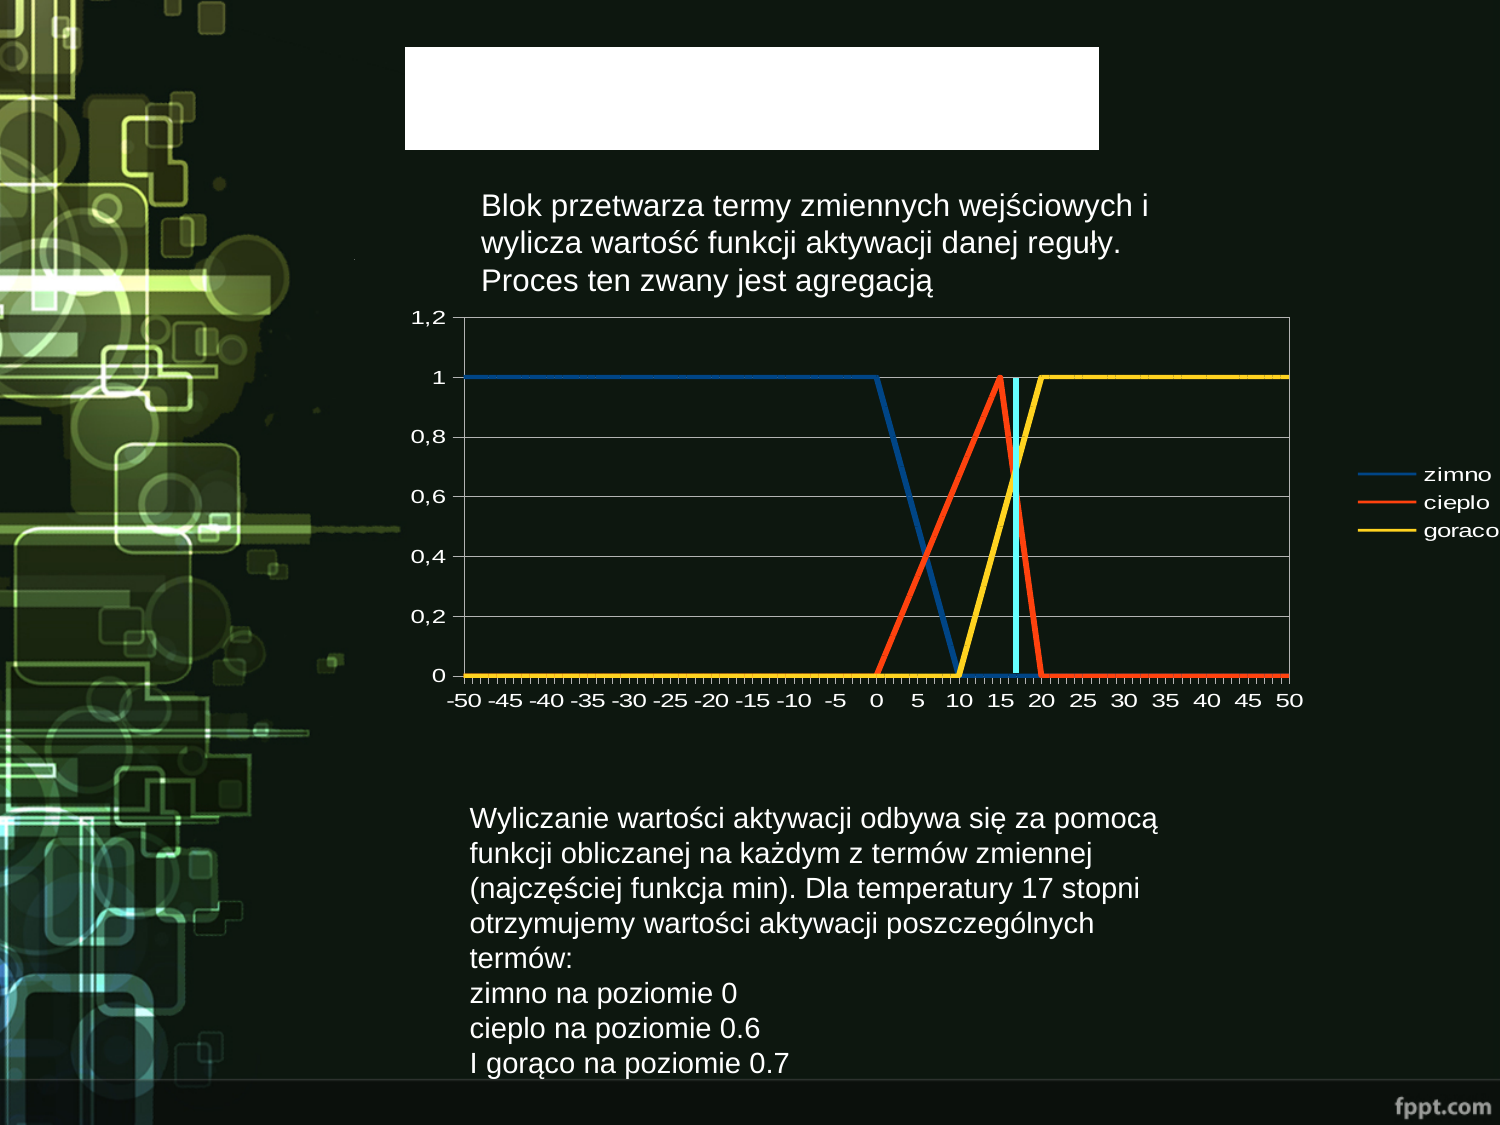

# Blok rozmywania
Blok przetwarza termy zmiennych wejściowych i wylicza wartość funkcji aktywacji danej reguły. Proces ten zwany jest agregacją
Wyliczanie wartości aktywacji odbywa się za pomocą funkcji obliczanej na każdym z termów zmiennej (najczęściej funkcja min). Dla temperatury 17 stopni otrzymujemy wartości aktywacji poszczególnych termów:
zimno na poziomie 0
cieplo na poziomie 0.6
I gorąco na poziomie 0.7